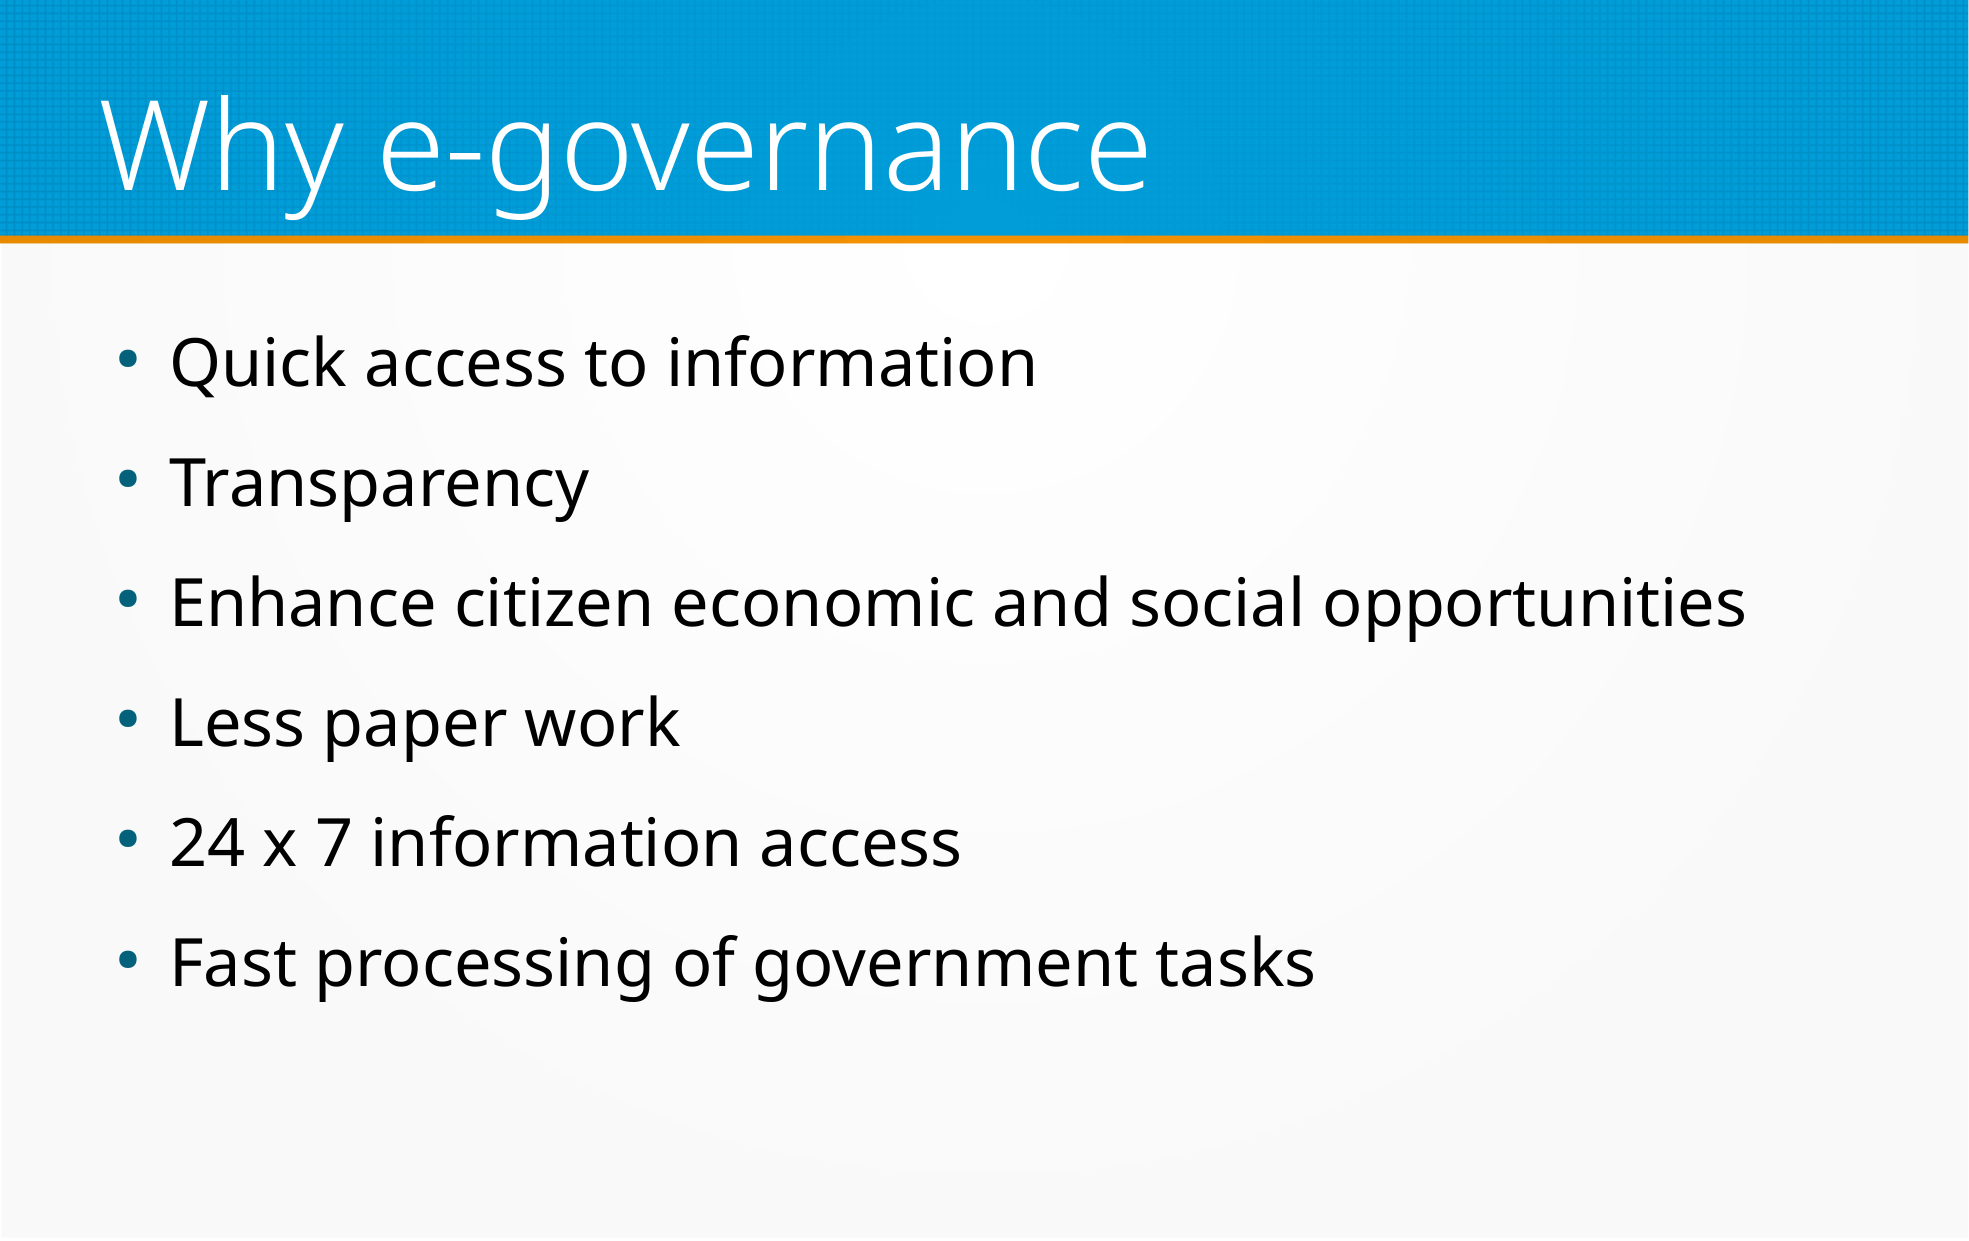

# Why e-governance
Quick access to information
Transparency
Enhance citizen economic and social opportunities
Less paper work
24 x 7 information access
Fast processing of government tasks